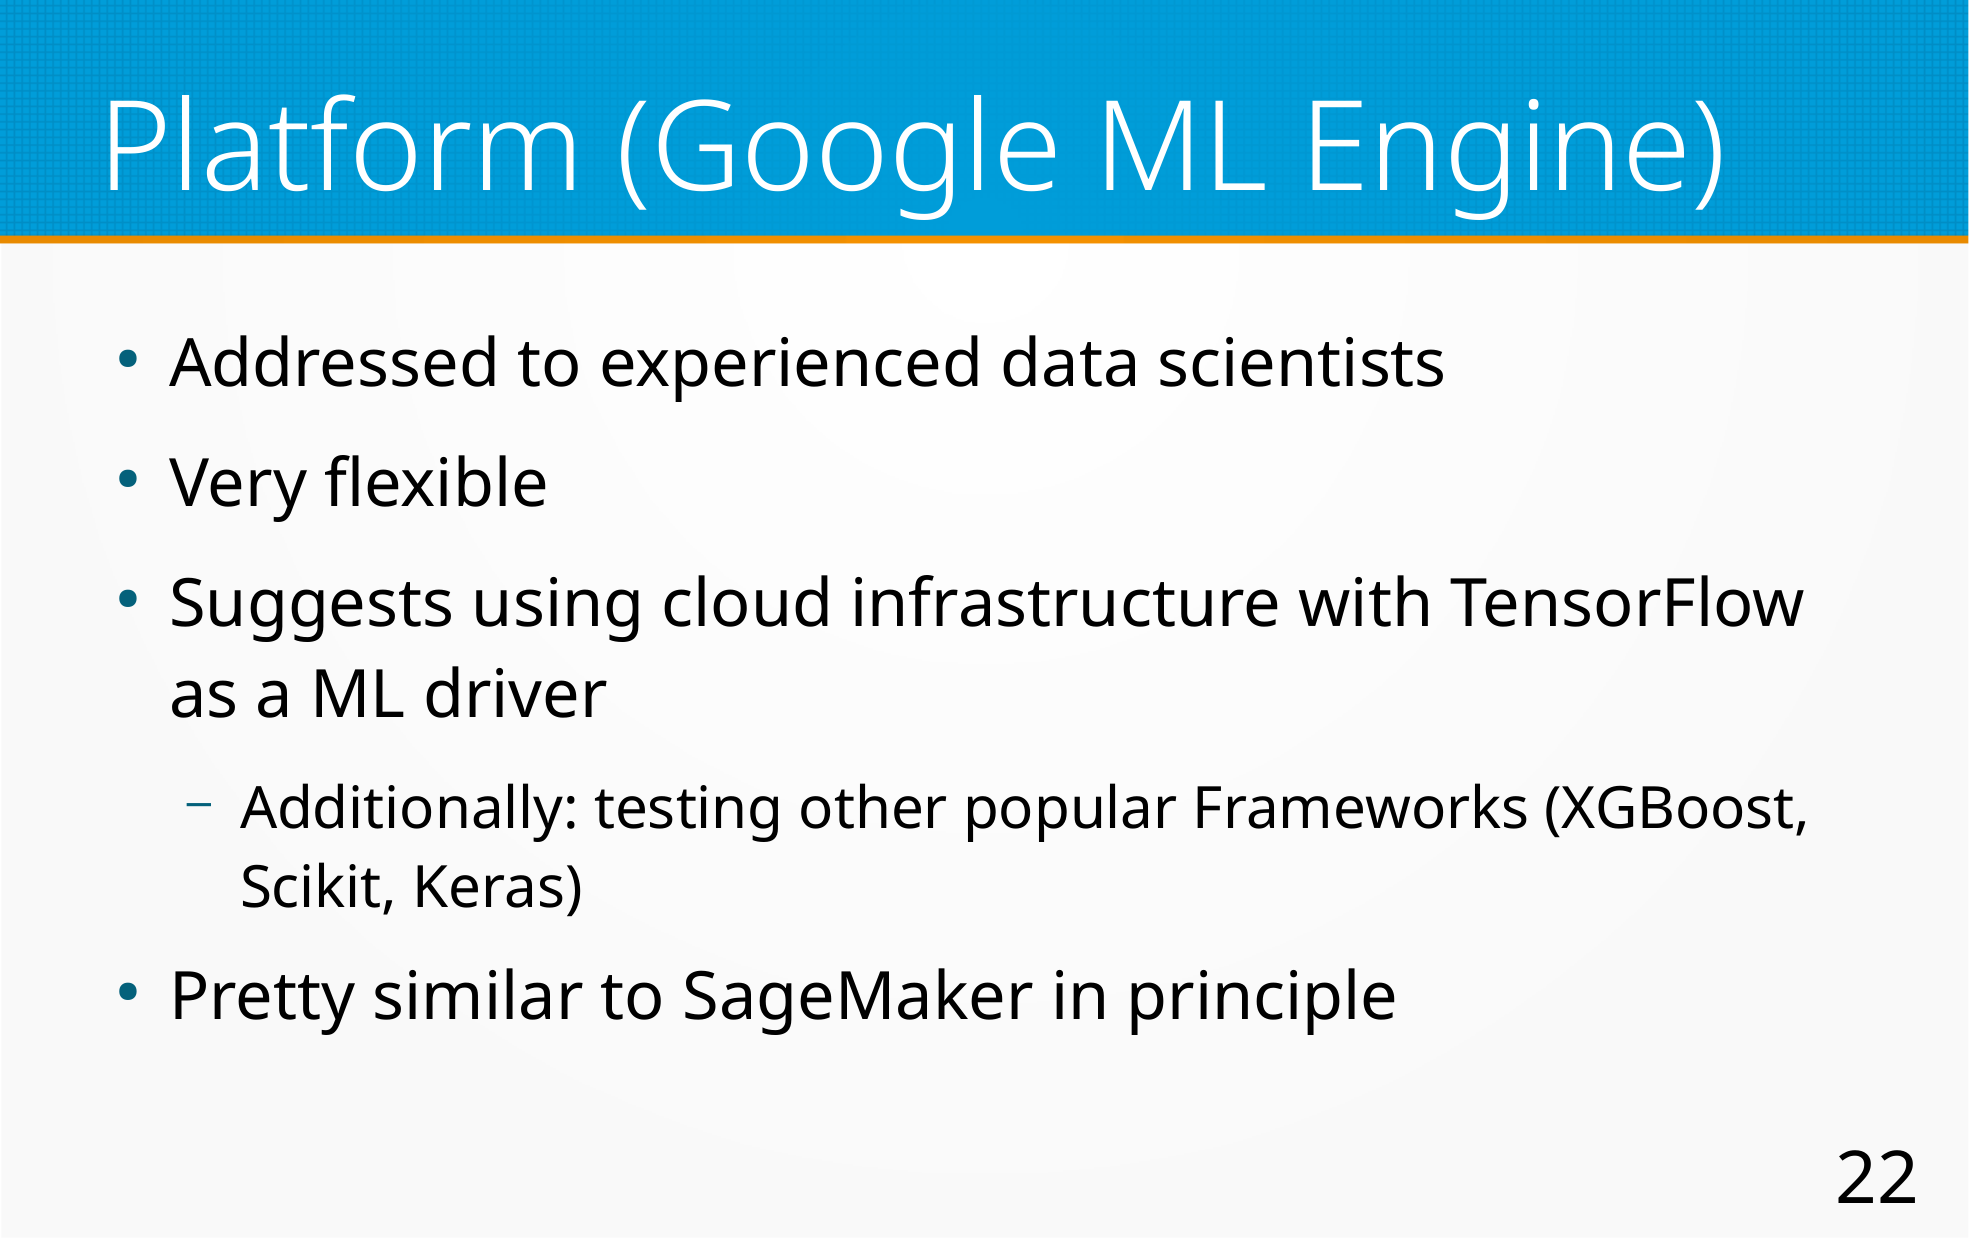

# Platform (Google ML Engine)
Addressed to experienced data scientists
Very flexible
Suggests using cloud infrastructure with TensorFlow as a ML driver
Additionally: testing other popular Frameworks (XGBoost, Scikit, Keras)
Pretty similar to SageMaker in principle
22